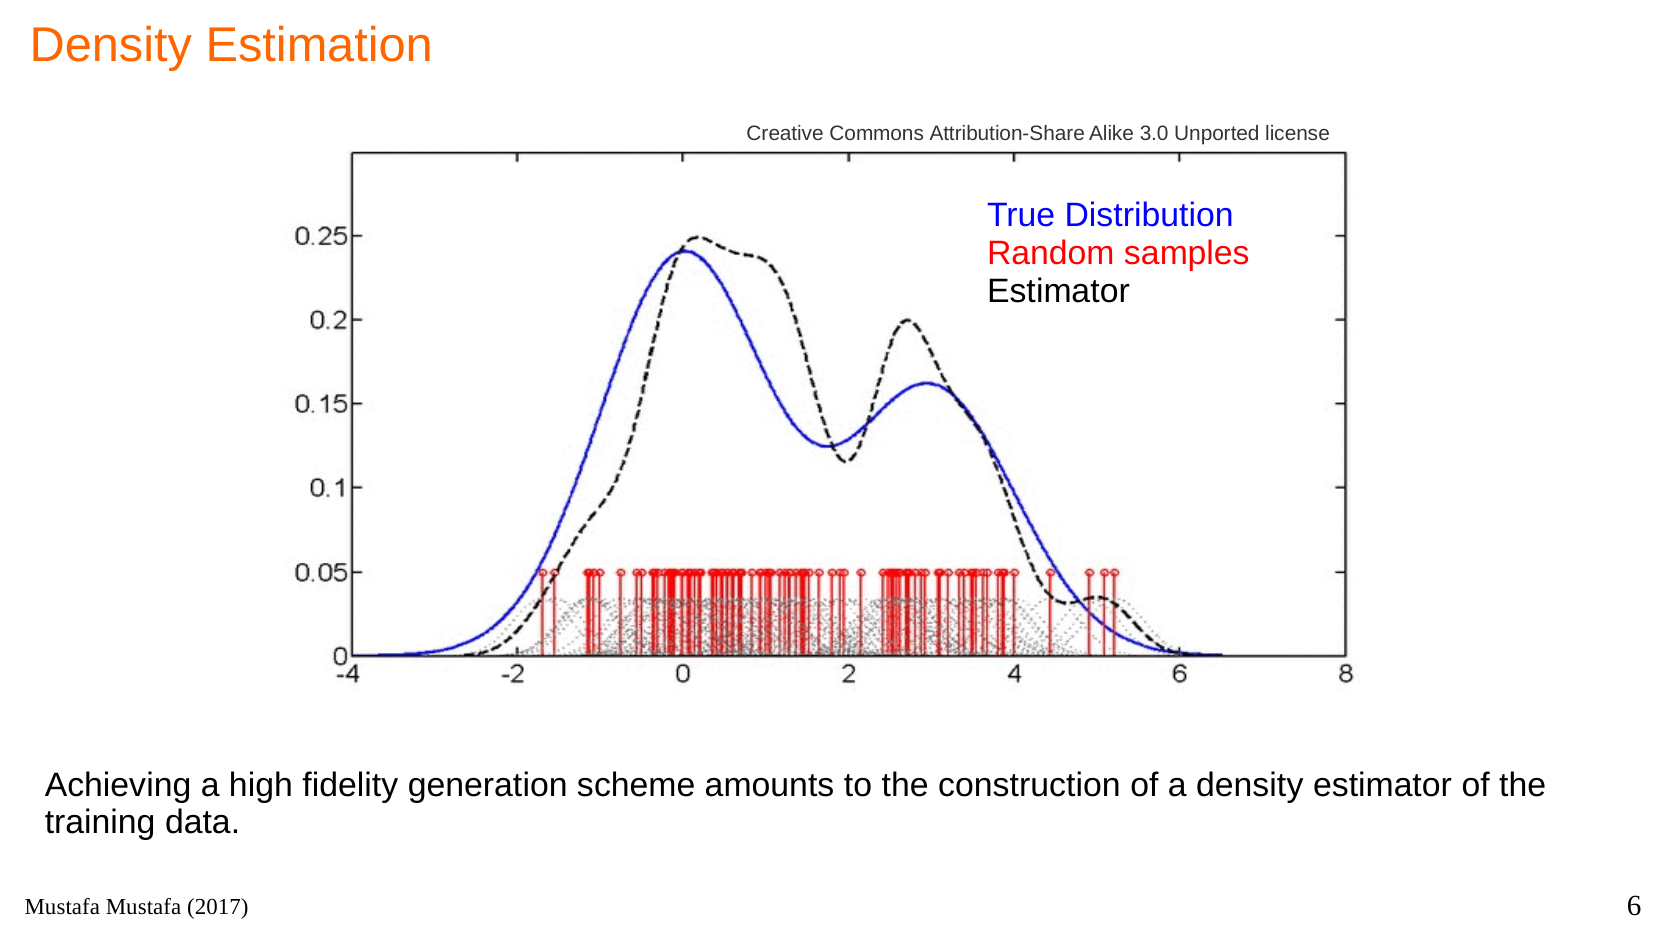

# Density Estimation
 Creative Commons Attribution-Share Alike 3.0 Unported license
True Distribution
Random samples
Estimator
Achieving a high fidelity generation scheme amounts to the construction of a density estimator of the training data.
6
Mustafa Mustafa (2017)